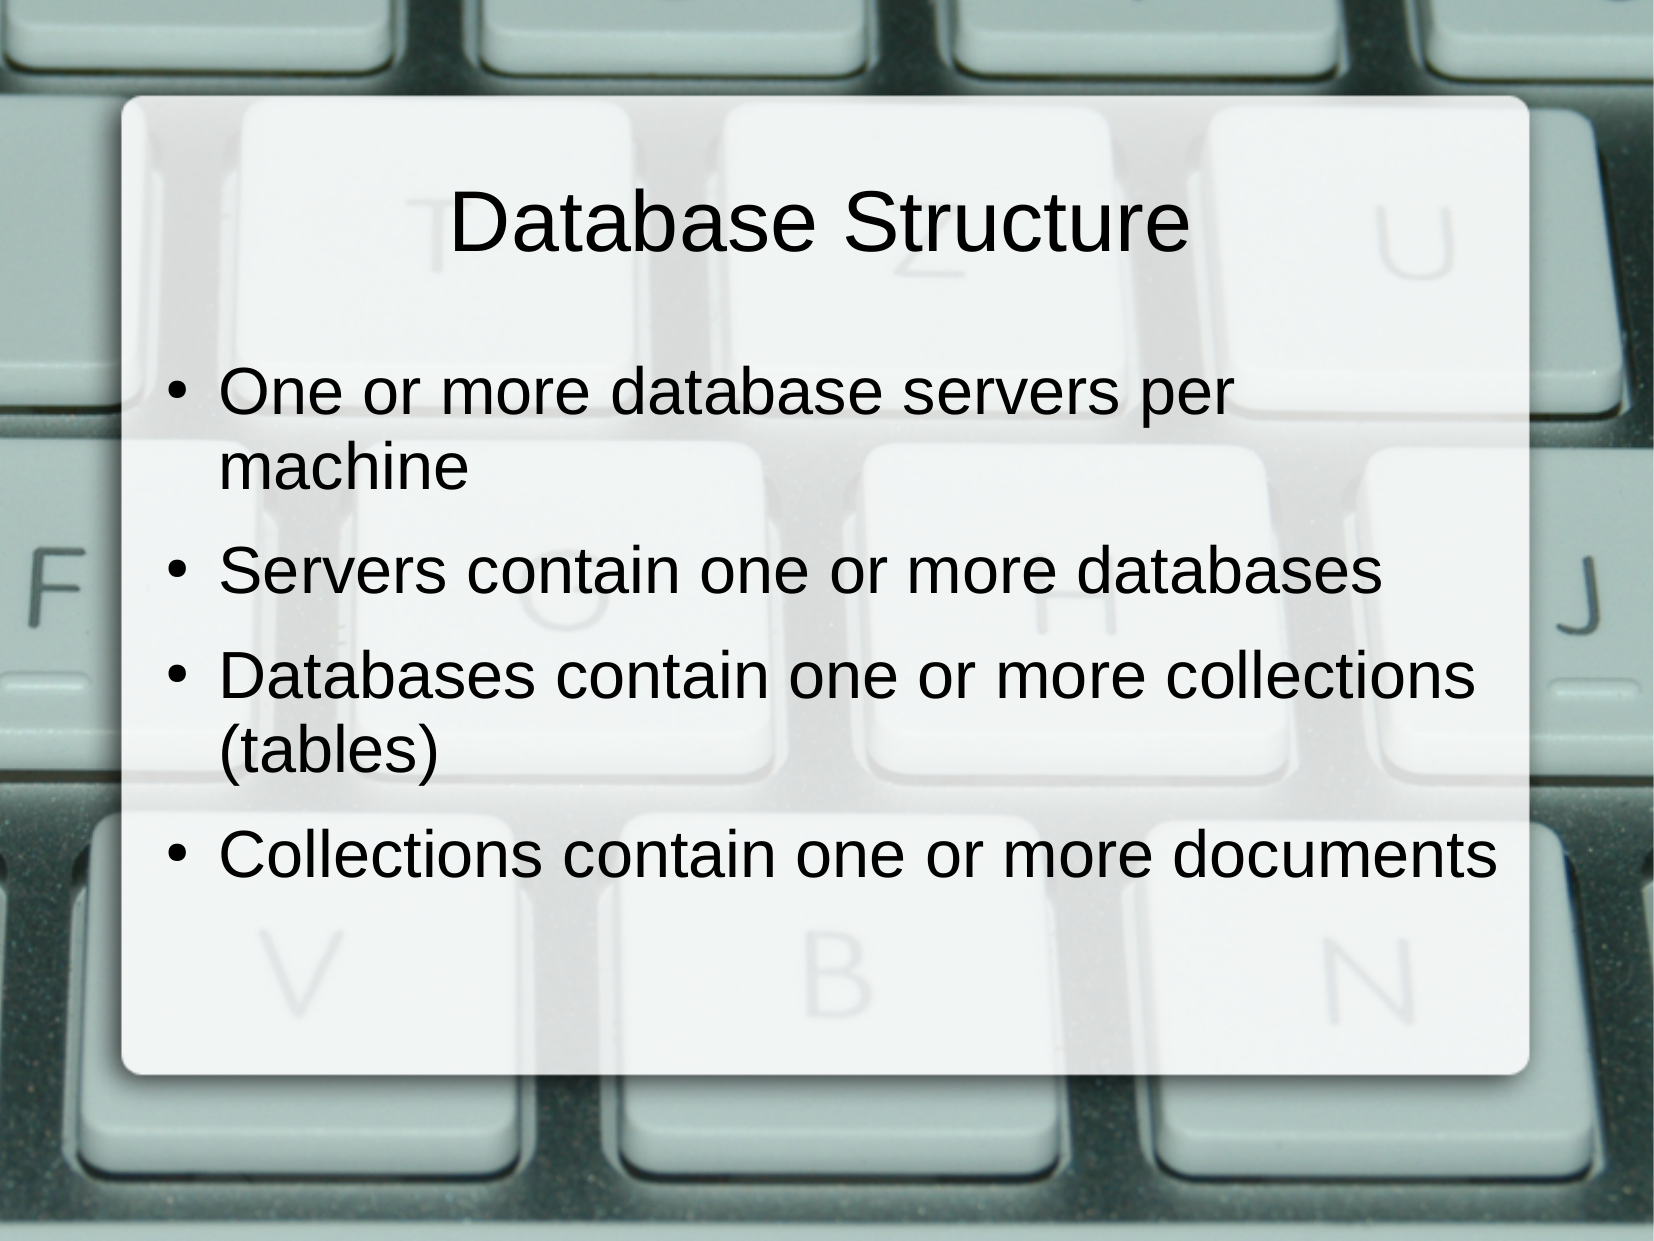

# Database Structure
One or more database servers per machine
Servers contain one or more databases
Databases contain one or more collections (tables)
Collections contain one or more documents